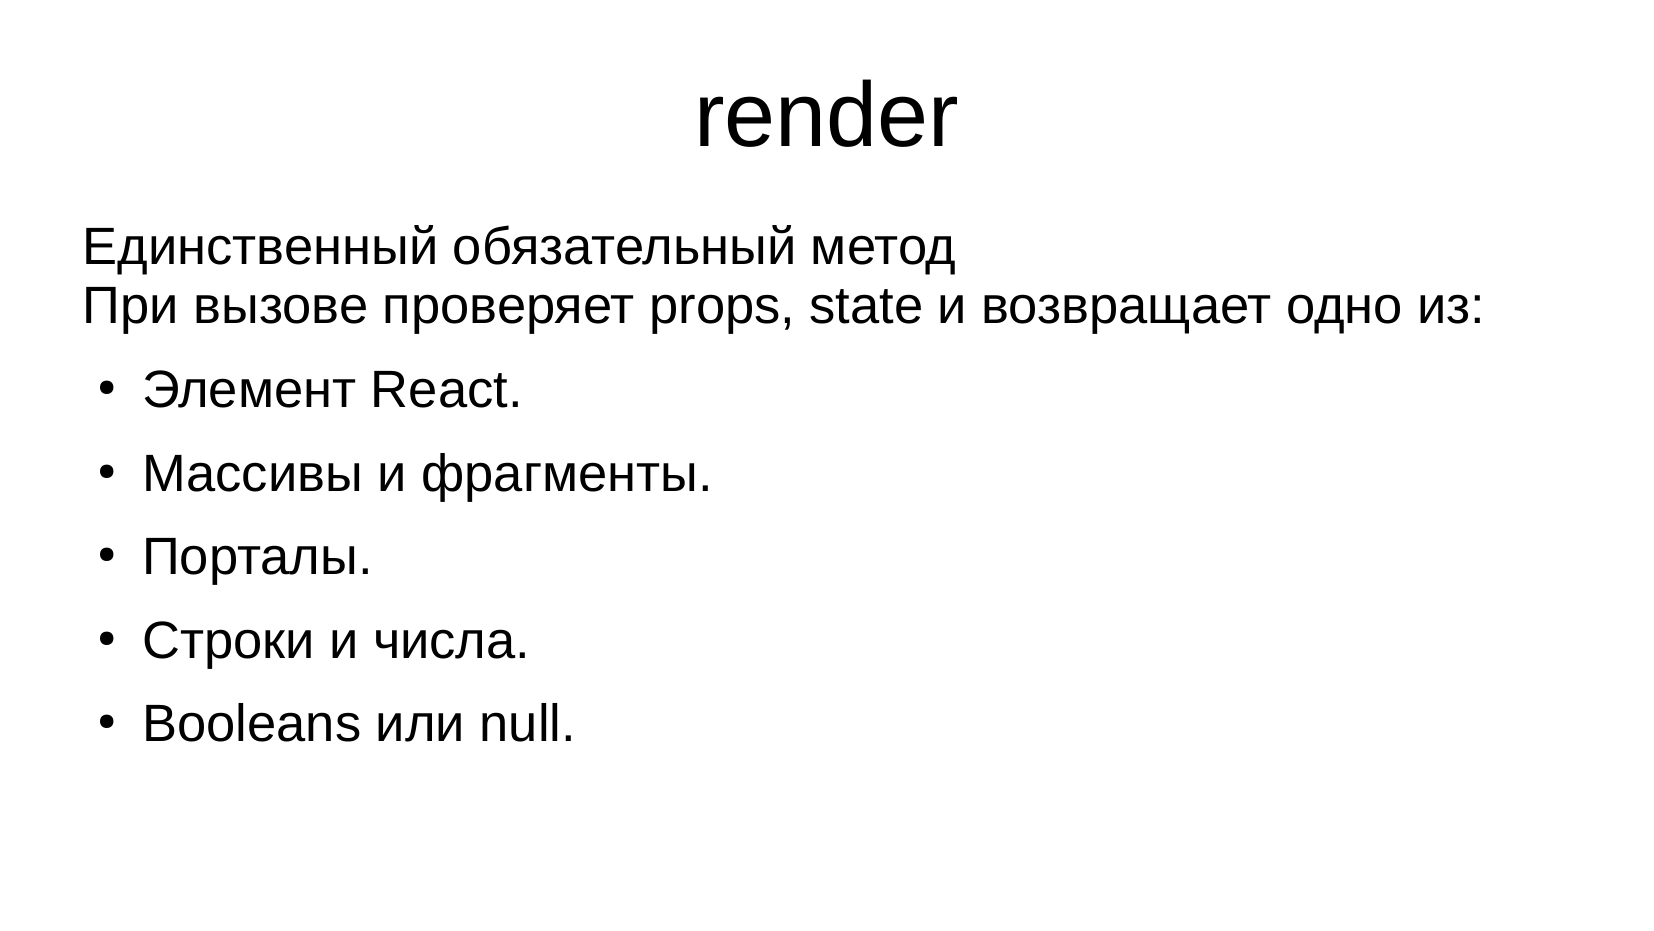

# render
Единственный обязательный метод
При вызове проверяет props, state и возвращает одно из:
Элемент React.
Массивы и фрагменты.
Порталы.
Строки и числа.
Booleans или null.